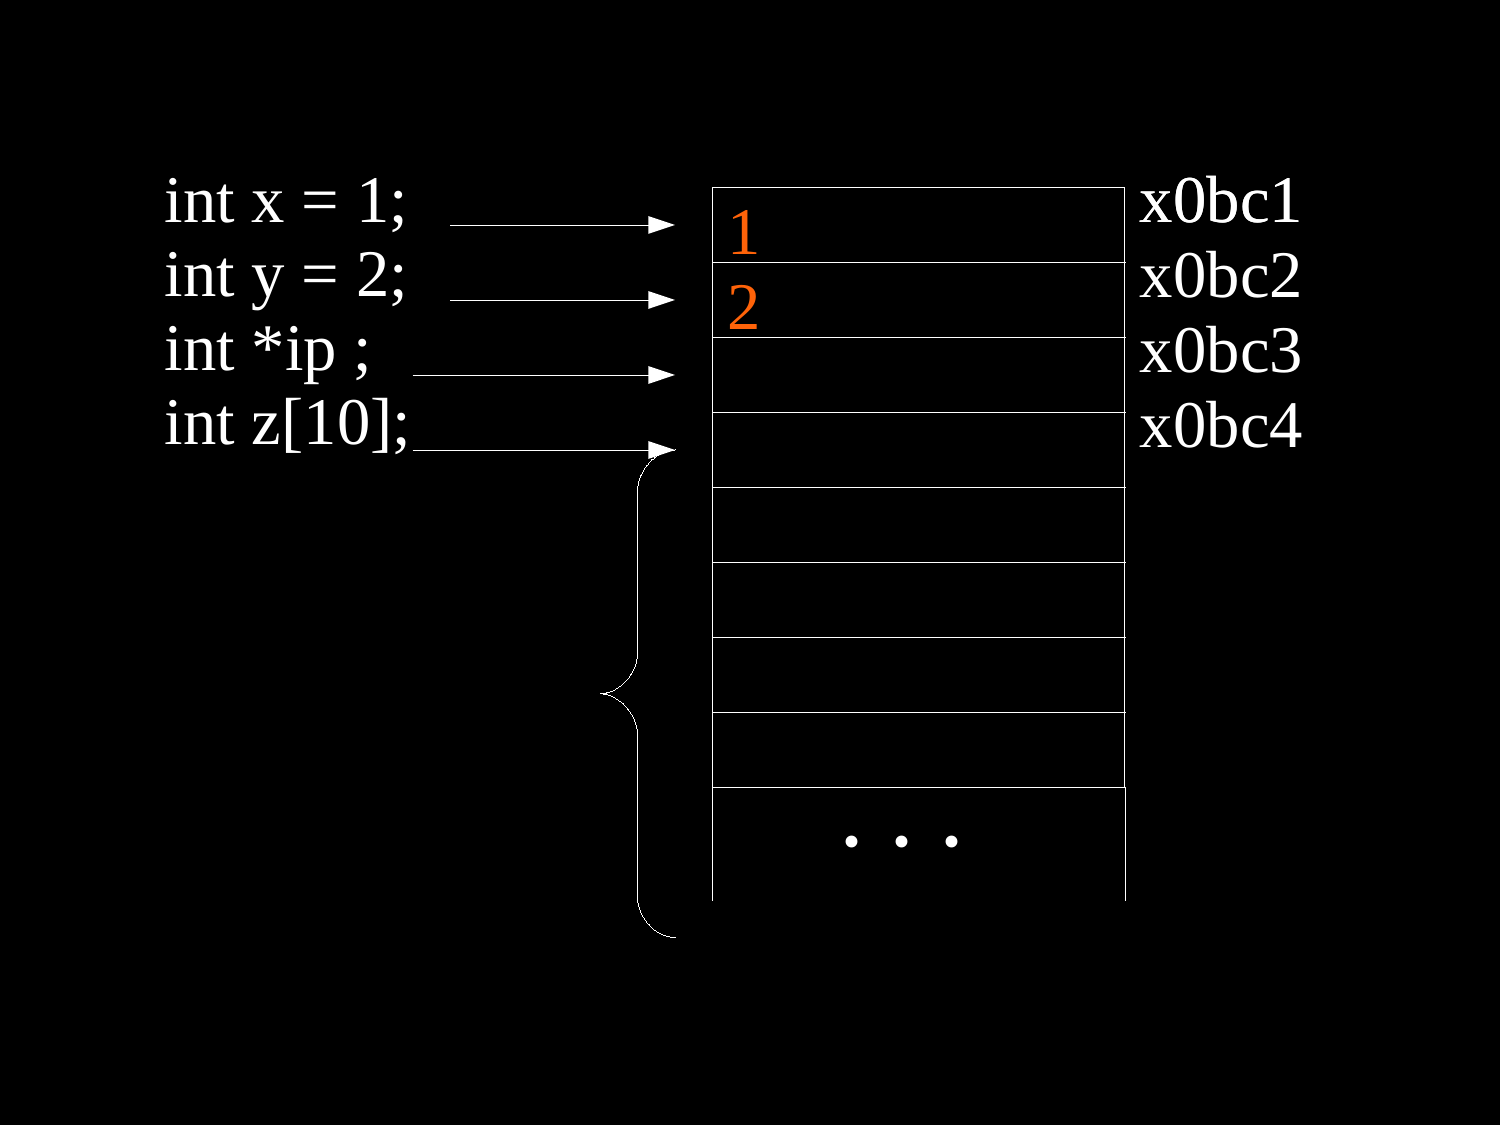

int x = 1;
int y = 2;
int *ip ;
int z[10];
x0bc1
x0bc1
1
x0bc2
2
x0bc3
x0bc4
. . .